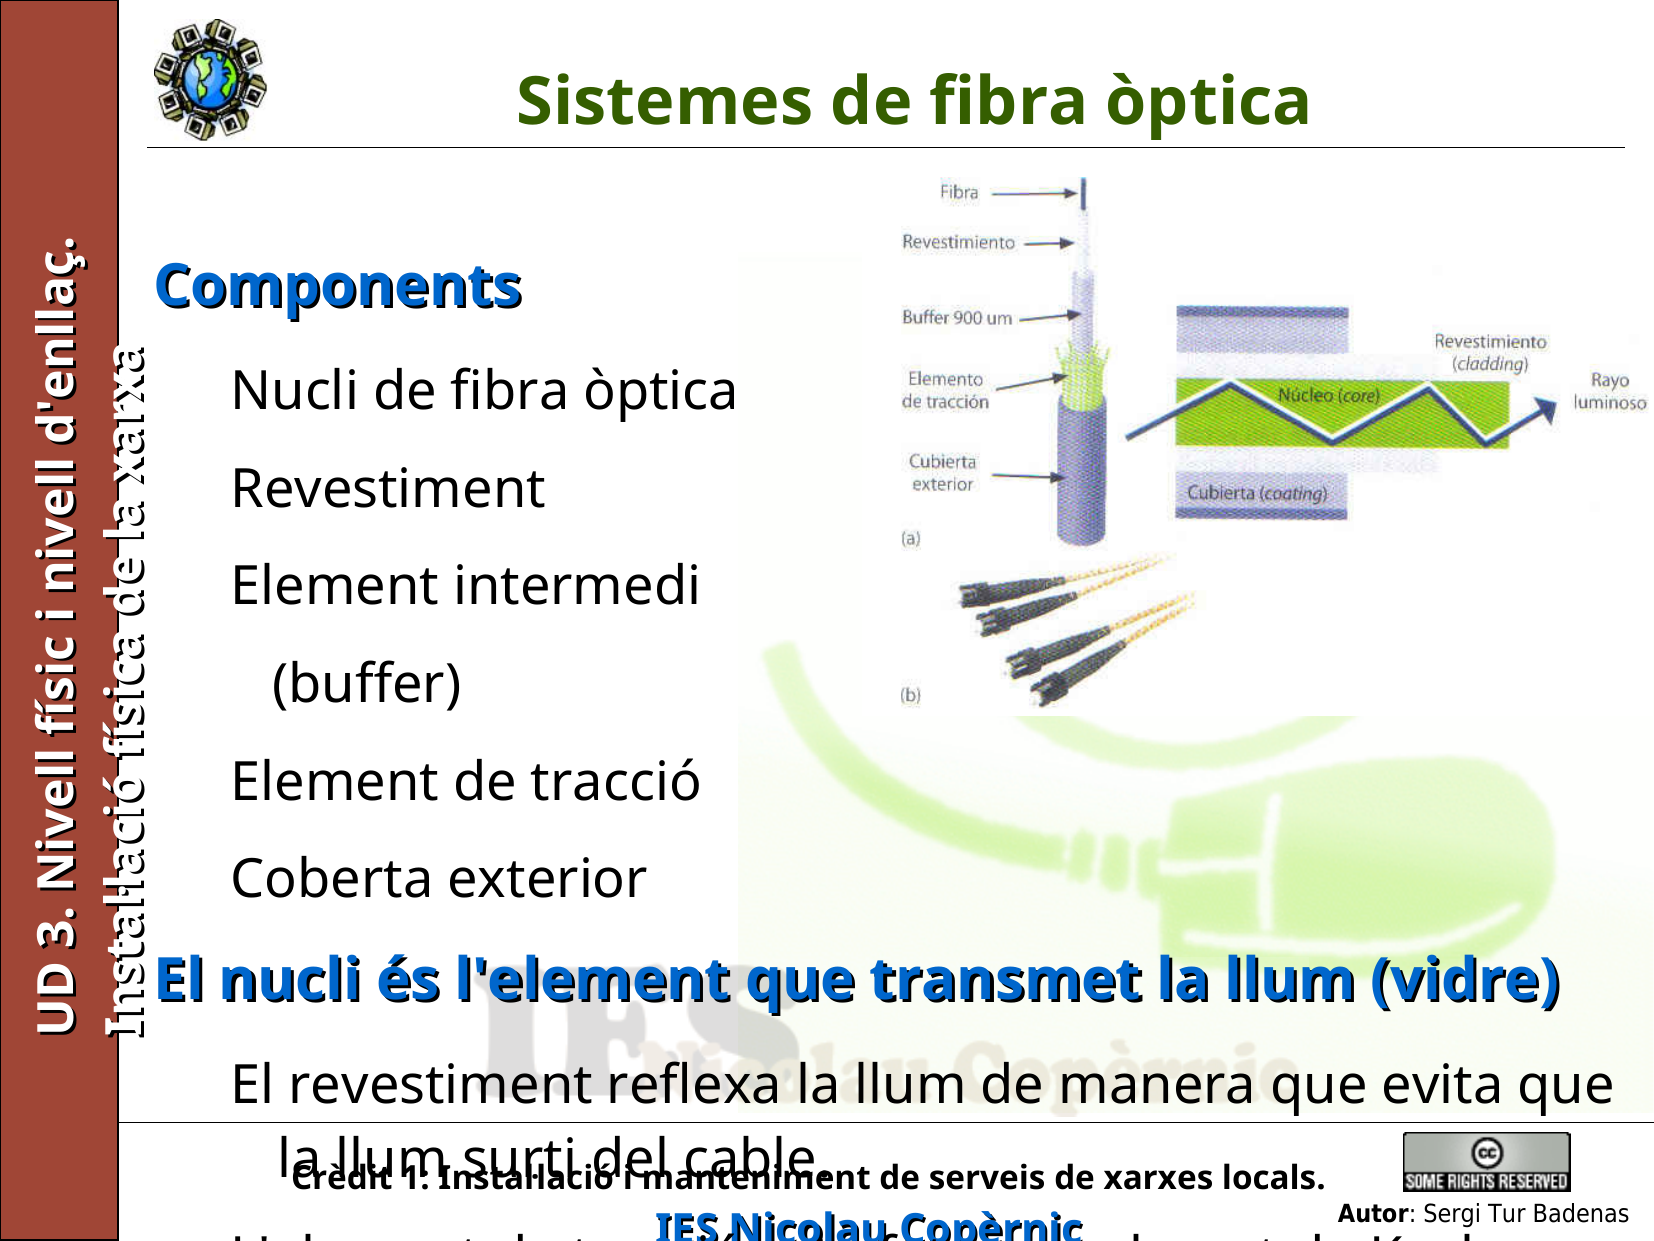

# Sistemes de fibra òptica
Components
Nucli de fibra òptica
Revestiment
Element intermedi
 (buffer)
Element de tracció
Coberta exterior
El nucli és l'element que transmet la llum (vidre)
El revestiment reflexa la llum de manera que evita que la llum surti del cable.
L'element de tracció esta fet normalment de Kevlar